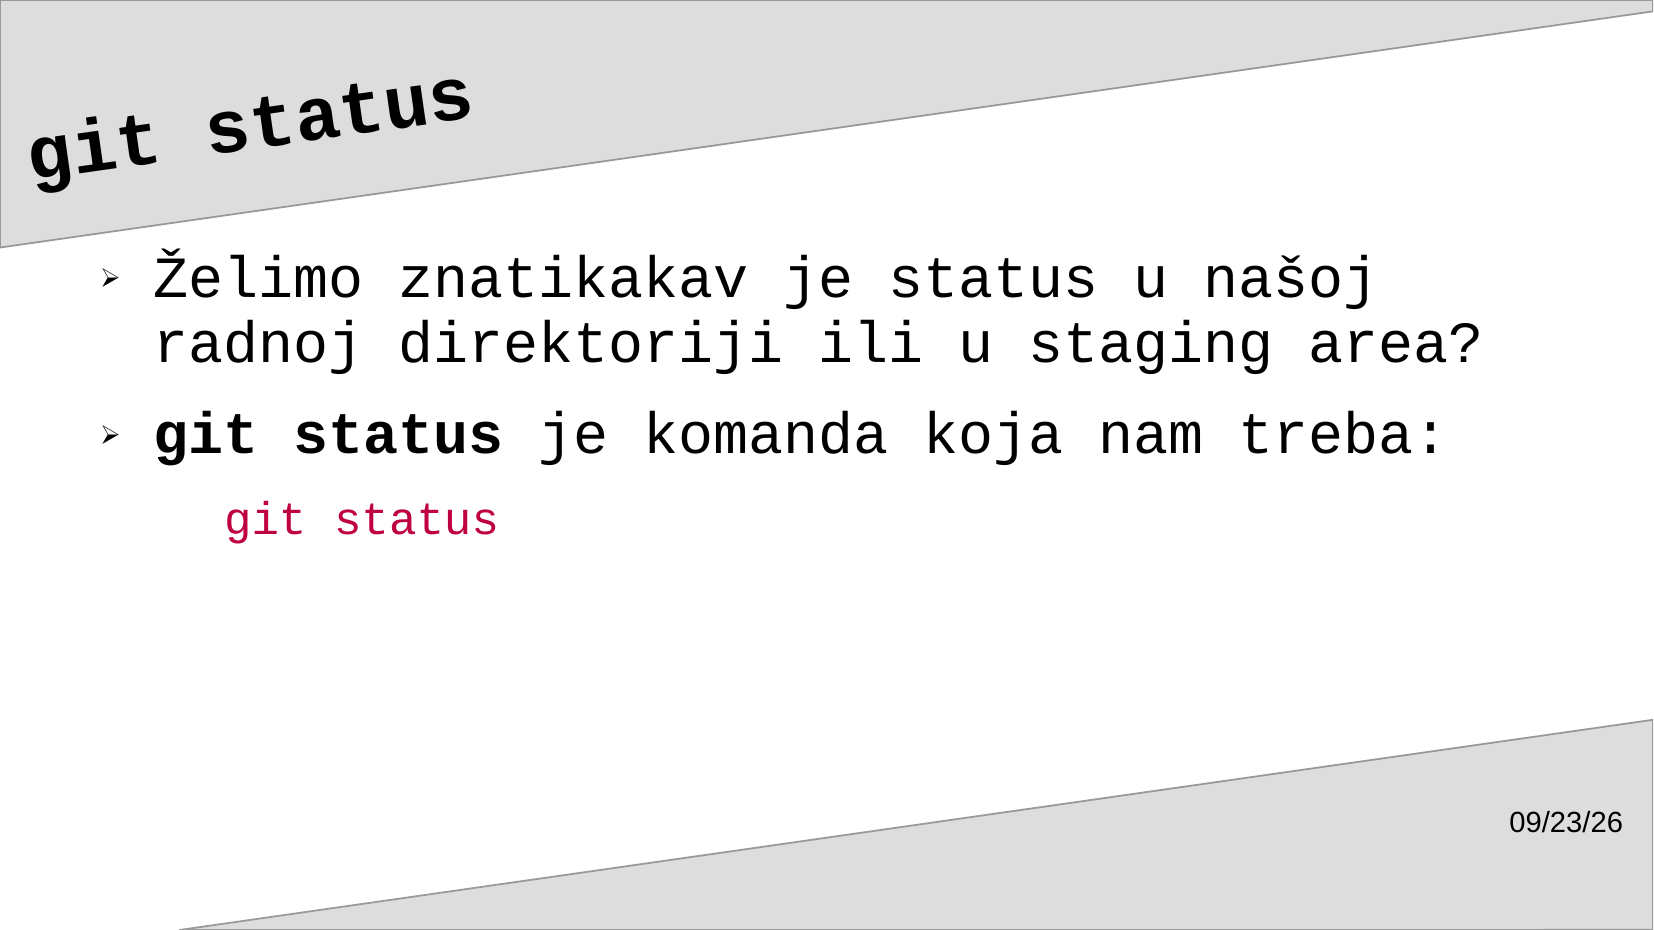

# git status
Želimo znatikakav je status u našoj radnoj direktoriji ili u staging area?
git status je komanda koja nam treba:
git status
32